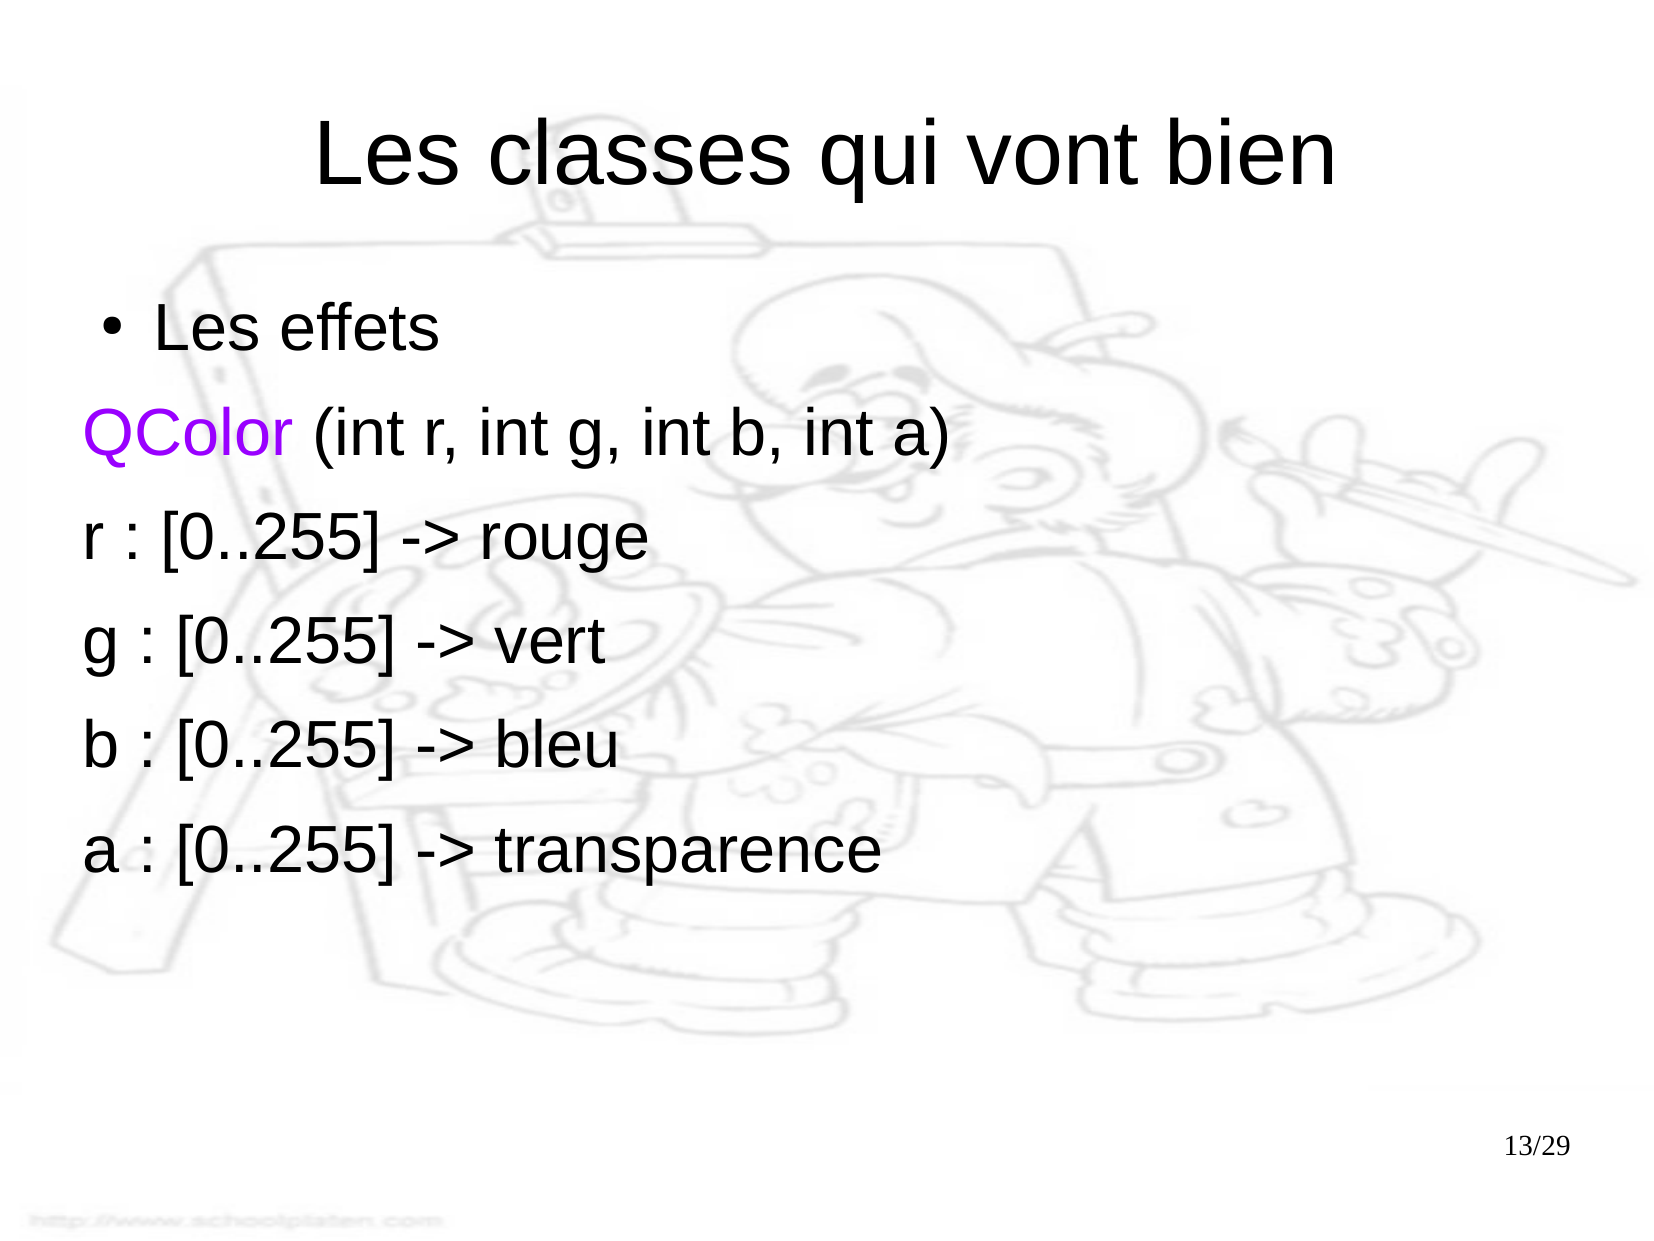

# Les classes qui vont bien
Les effets
QColor (int r, int g, int b, int a)
r : [0..255] -> rouge
g : [0..255] -> vert
b : [0..255] -> bleu
a : [0..255] -> transparence
13